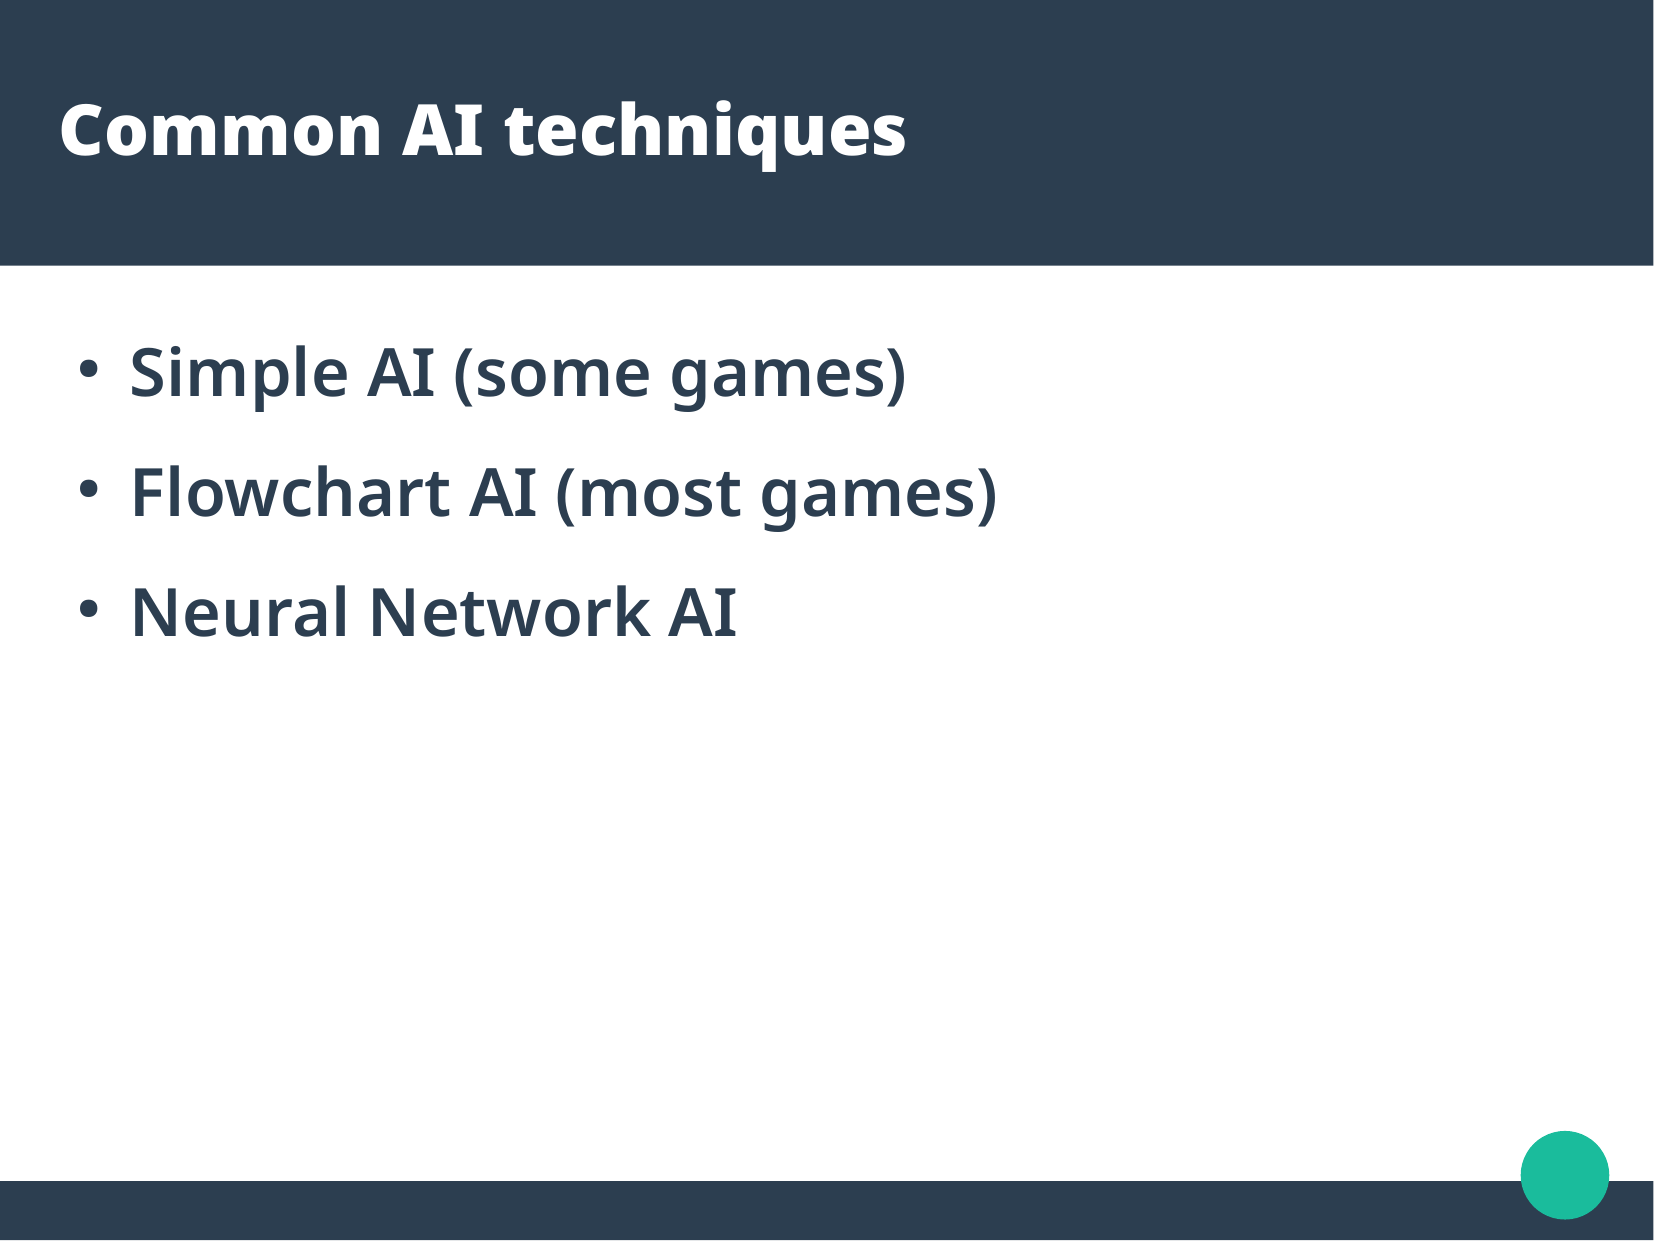

# Common AI techniques
Simple AI (some games)
Flowchart AI (most games)
Neural Network AI